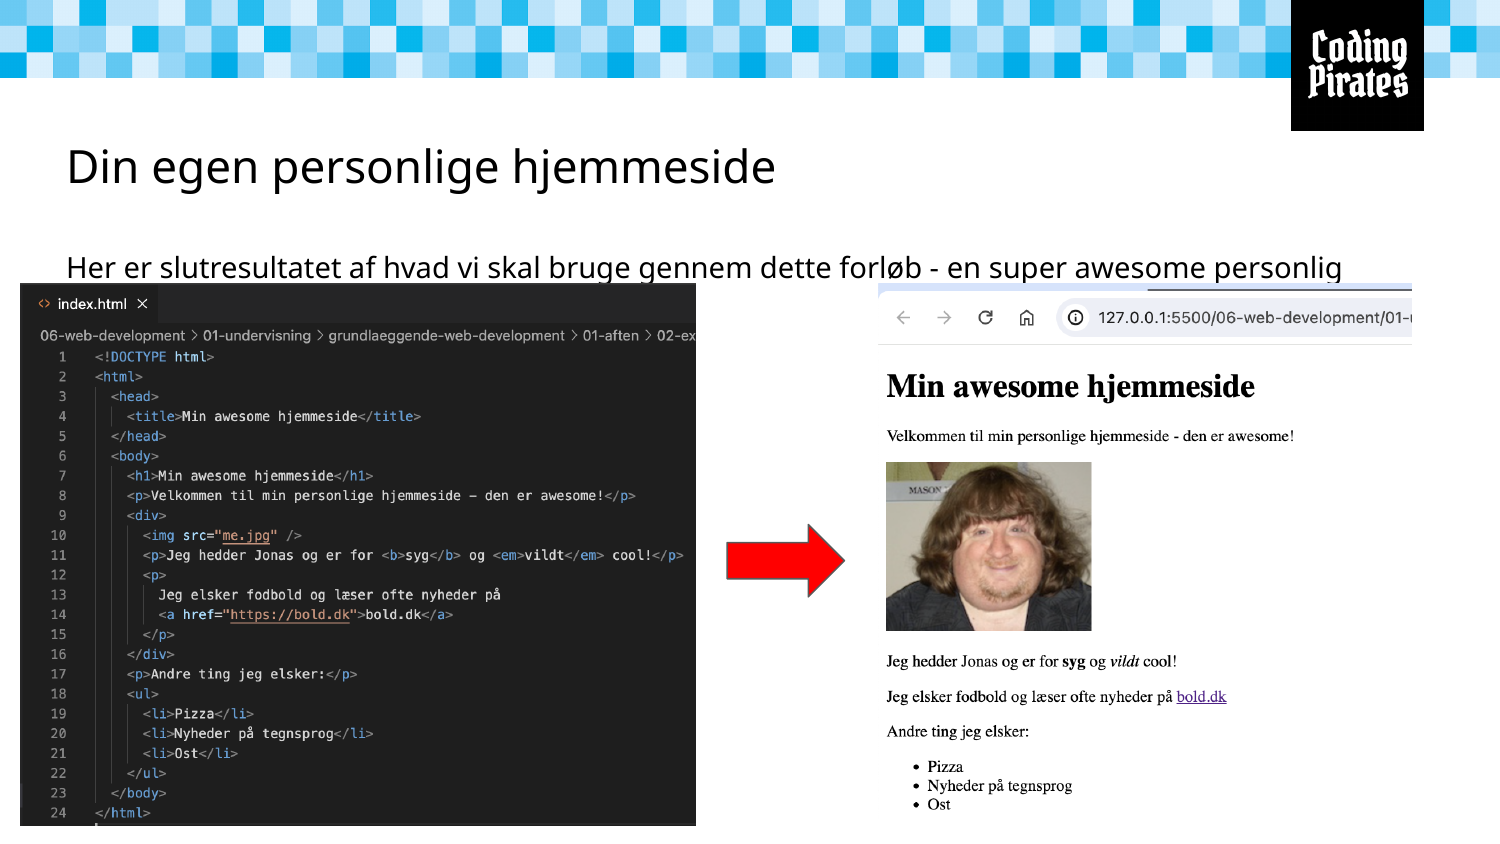

# Din egen personlige hjemmeside
Her er slutresultatet af hvad vi skal bruge gennem dette forløb - en super awesome personlig hjemmeside: